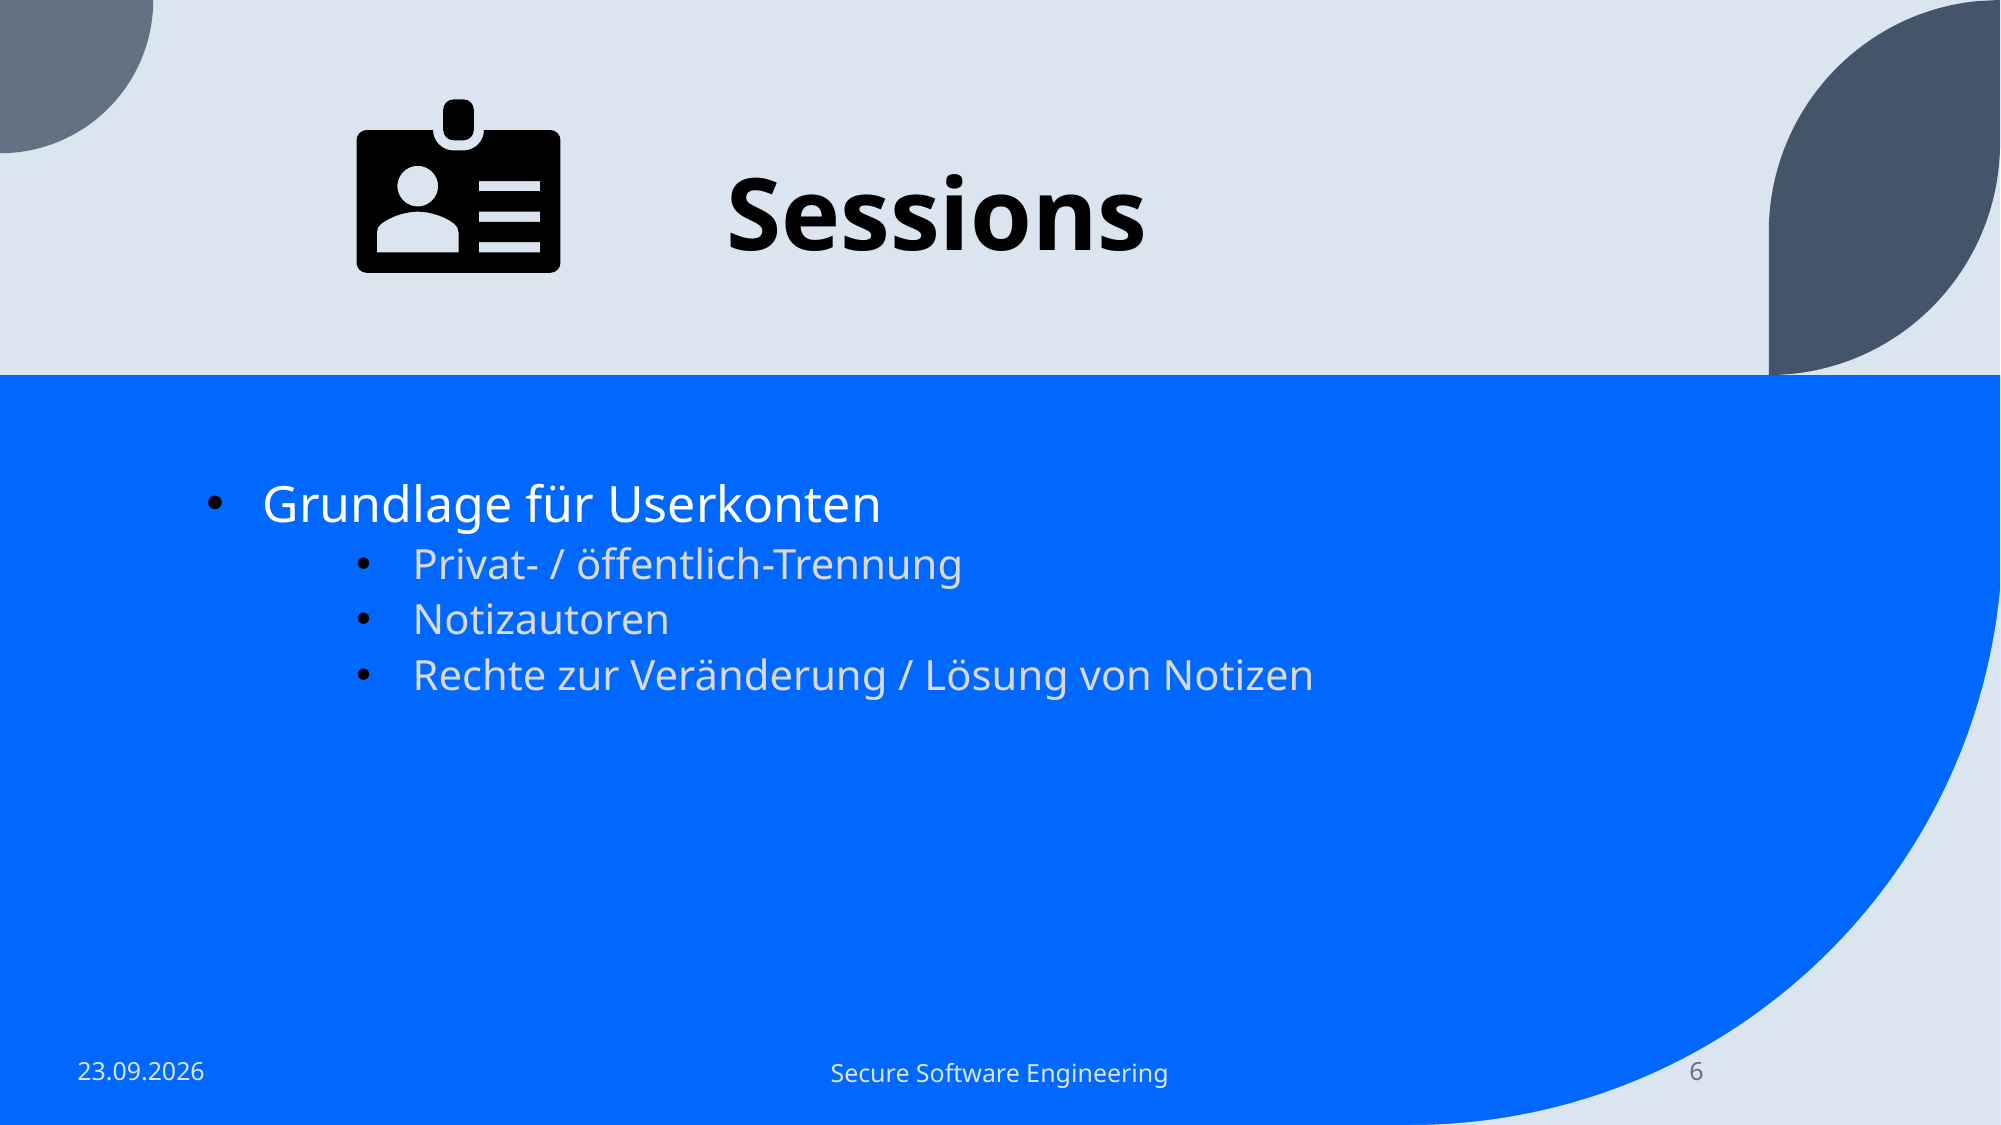

# Sessions
Grundlage für Userkonten
Privat- / öffentlich-Trennung
Notizautoren
Rechte zur Veränderung / Lösung von Notizen
Secure Software Engineering
5